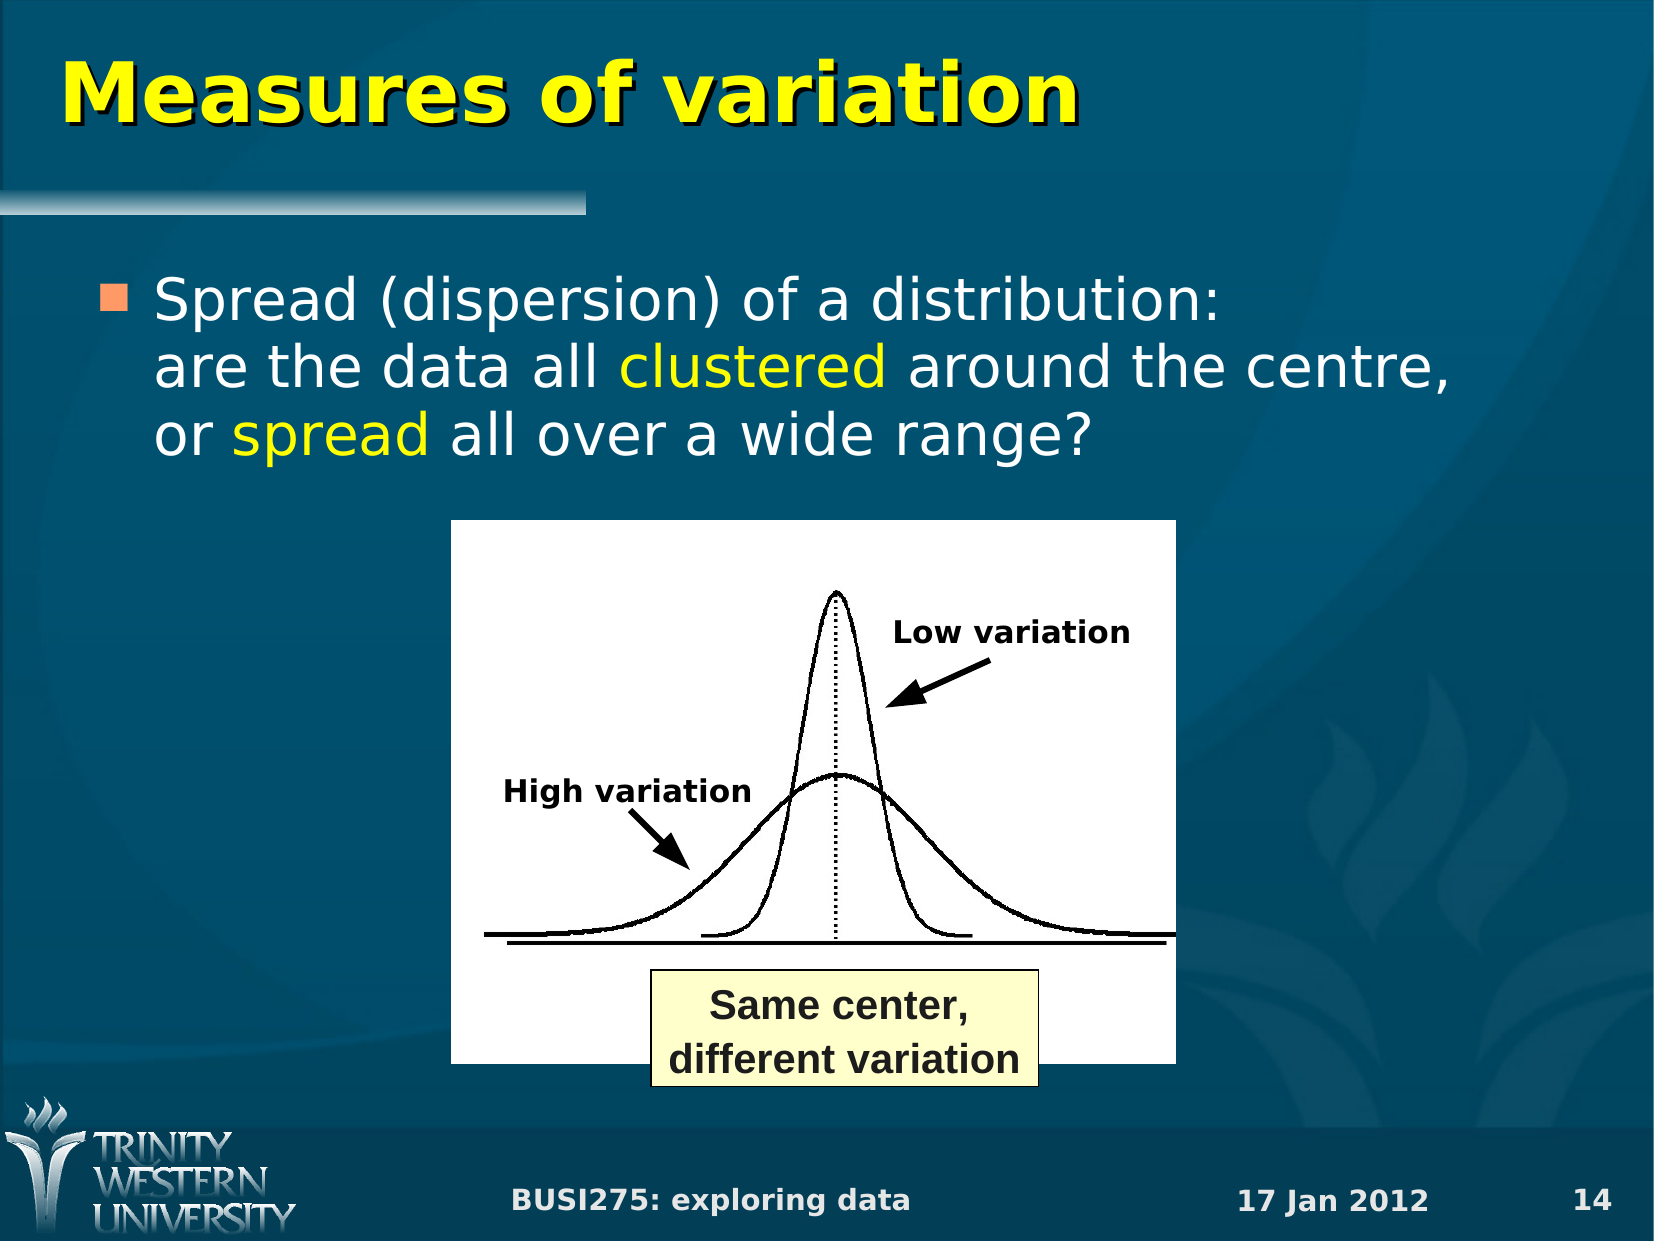

# Measures of variation
Spread (dispersion) of a distribution:
are the data all clustered around the centre,
or spread all over a wide range?
Low variation
High variation
Same center,
different variation
BUSI275: exploring data
17 Jan 2012
14